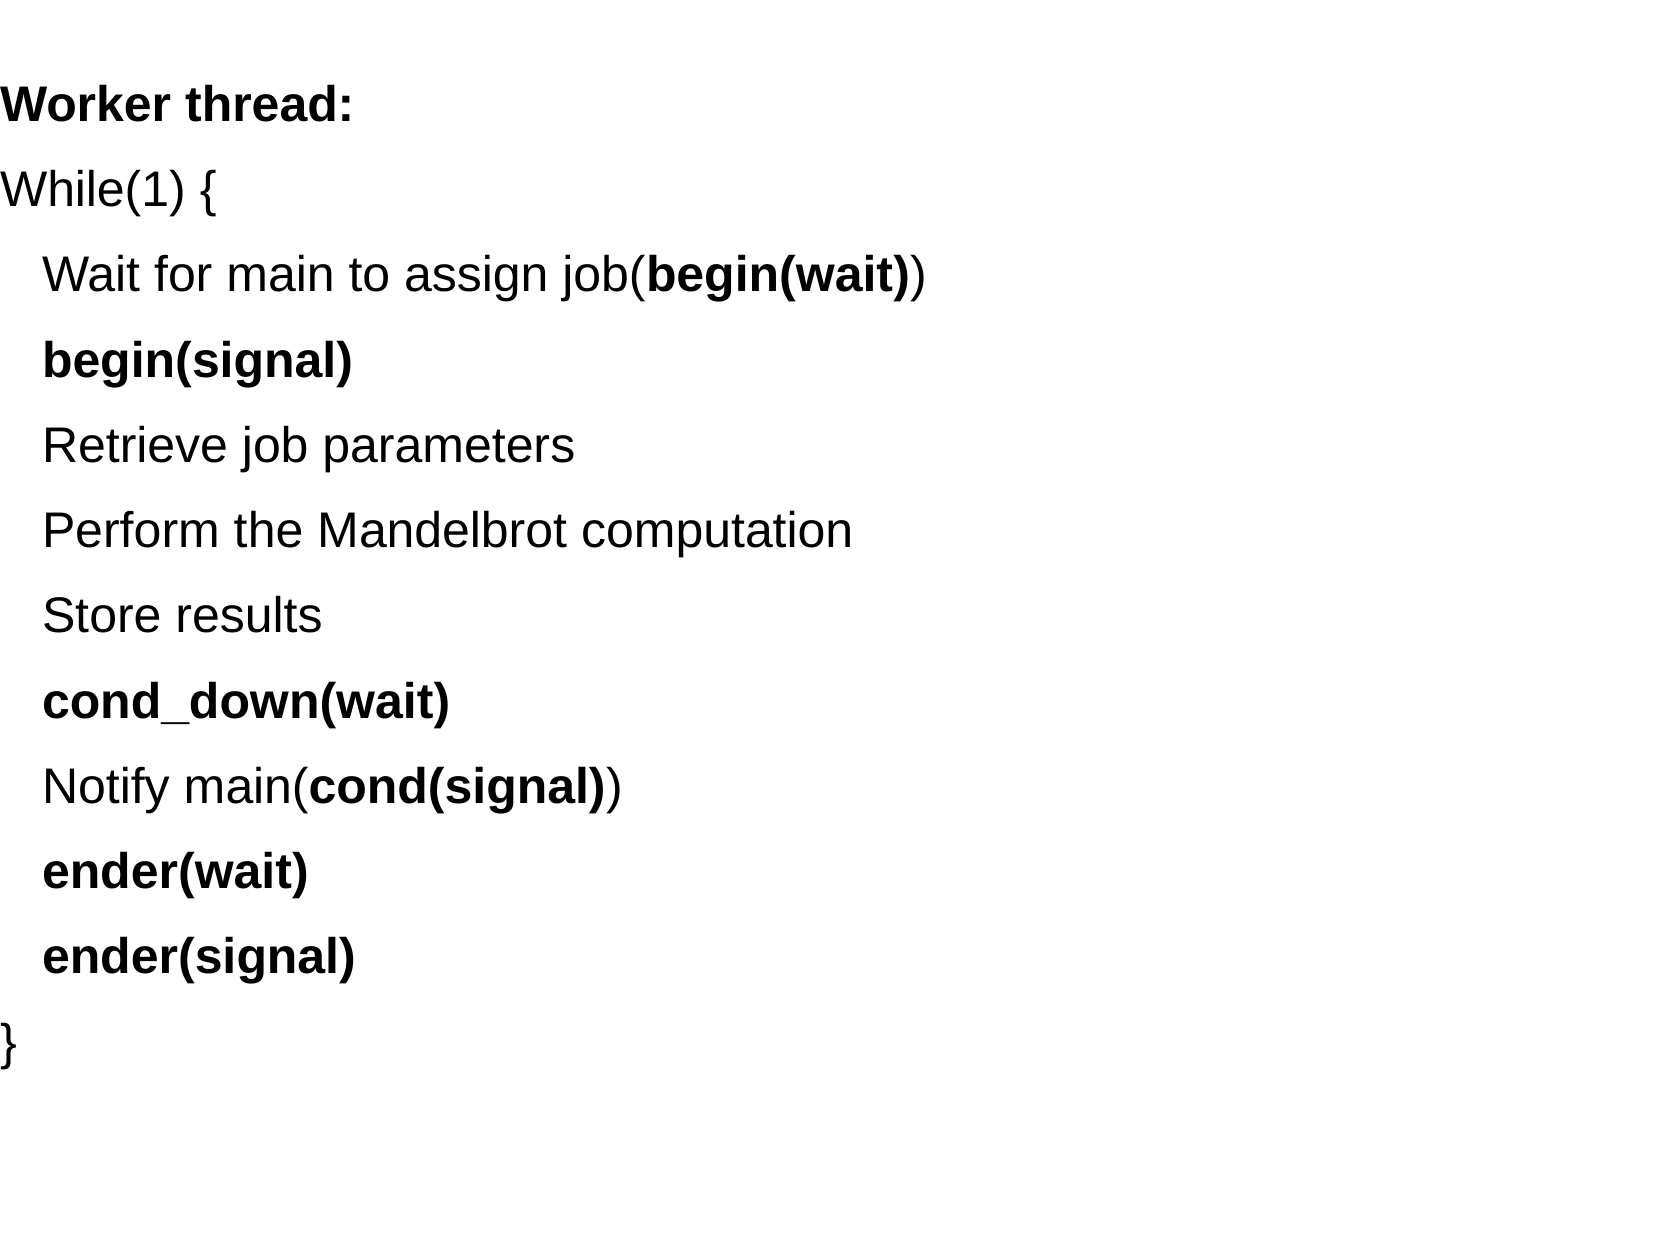

# Worker thread:
While(1) {
 Wait for main to assign job(begin(wait))
 begin(signal)
 Retrieve job parameters
 Perform the Mandelbrot computation
 Store results
 cond_down(wait)
 Notify main(cond(signal))
 ender(wait)
 ender(signal)
}